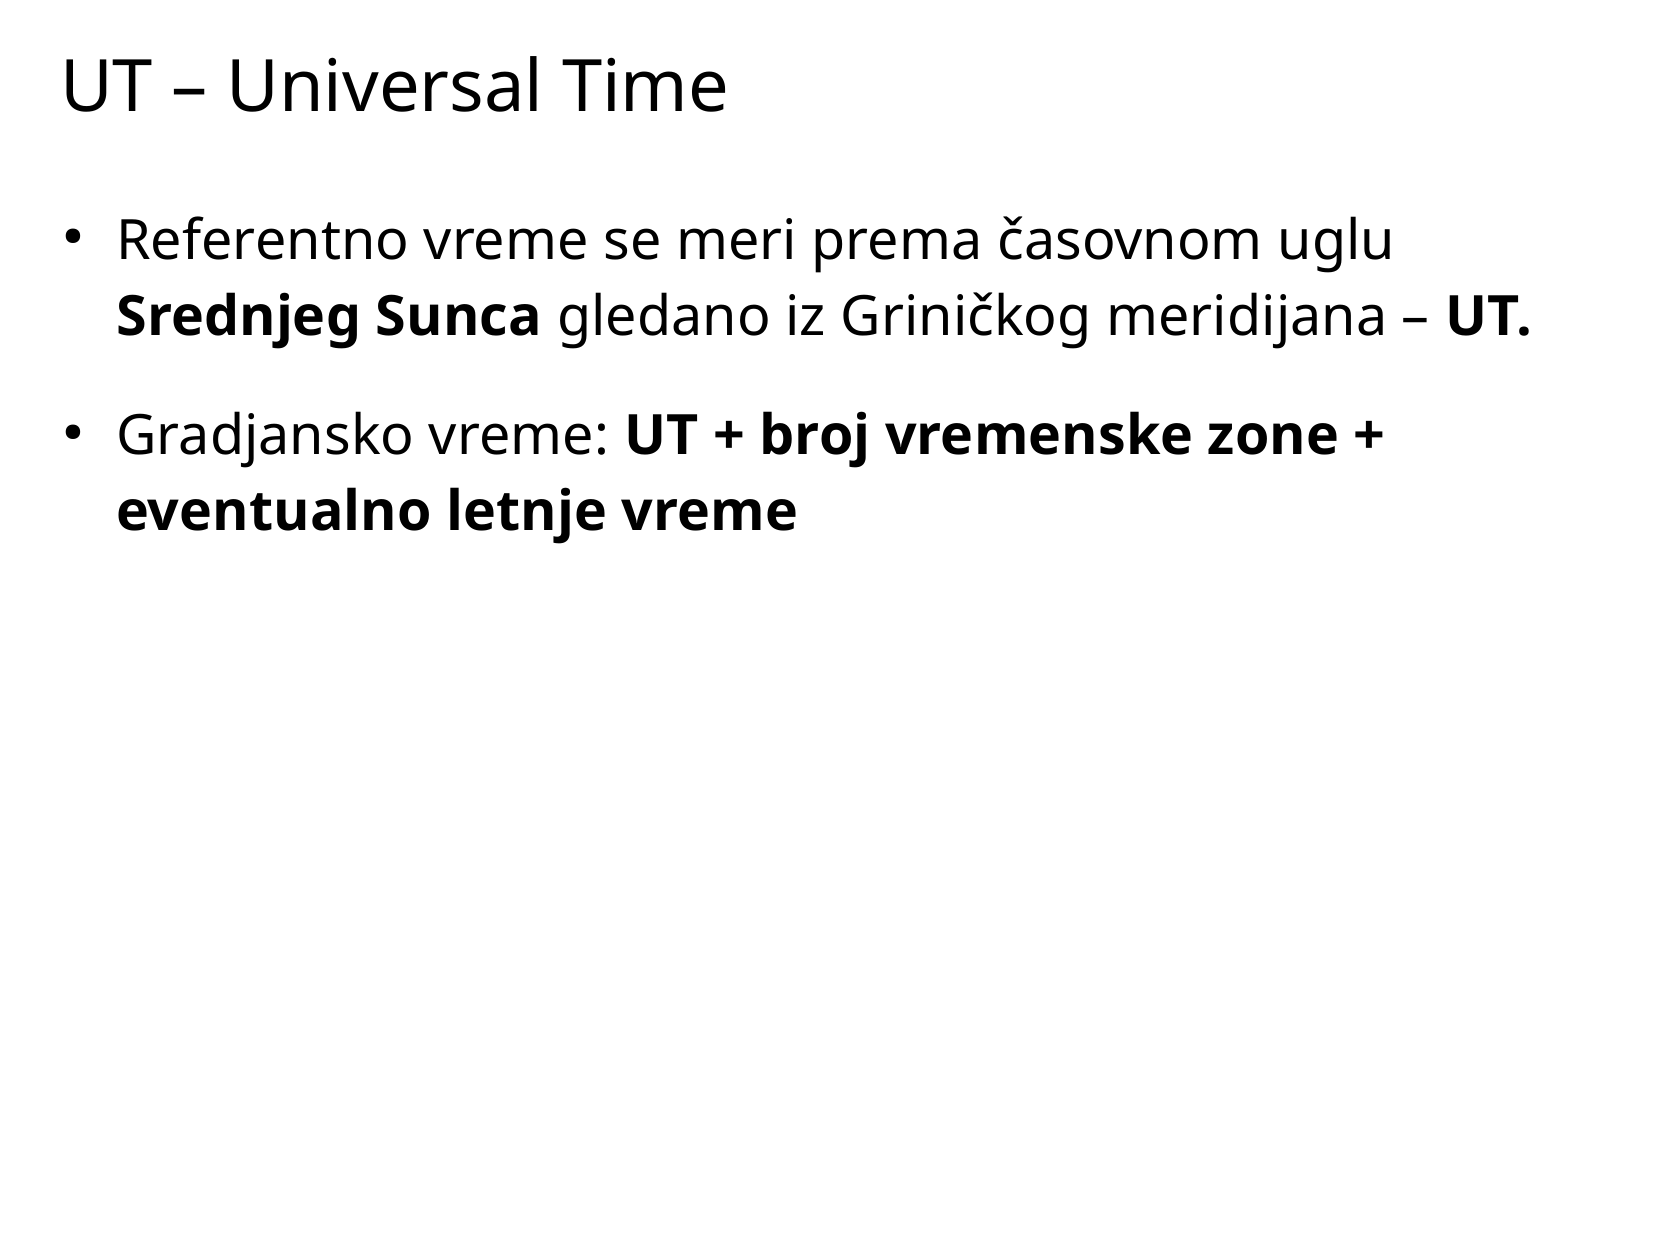

# UT – Universal Time
Referentno vreme se meri prema časovnom uglu Srednjeg Sunca gledano iz Griničkog meridijana – UT.
Gradjansko vreme: UT + broj vremenske zone + eventualno letnje vreme